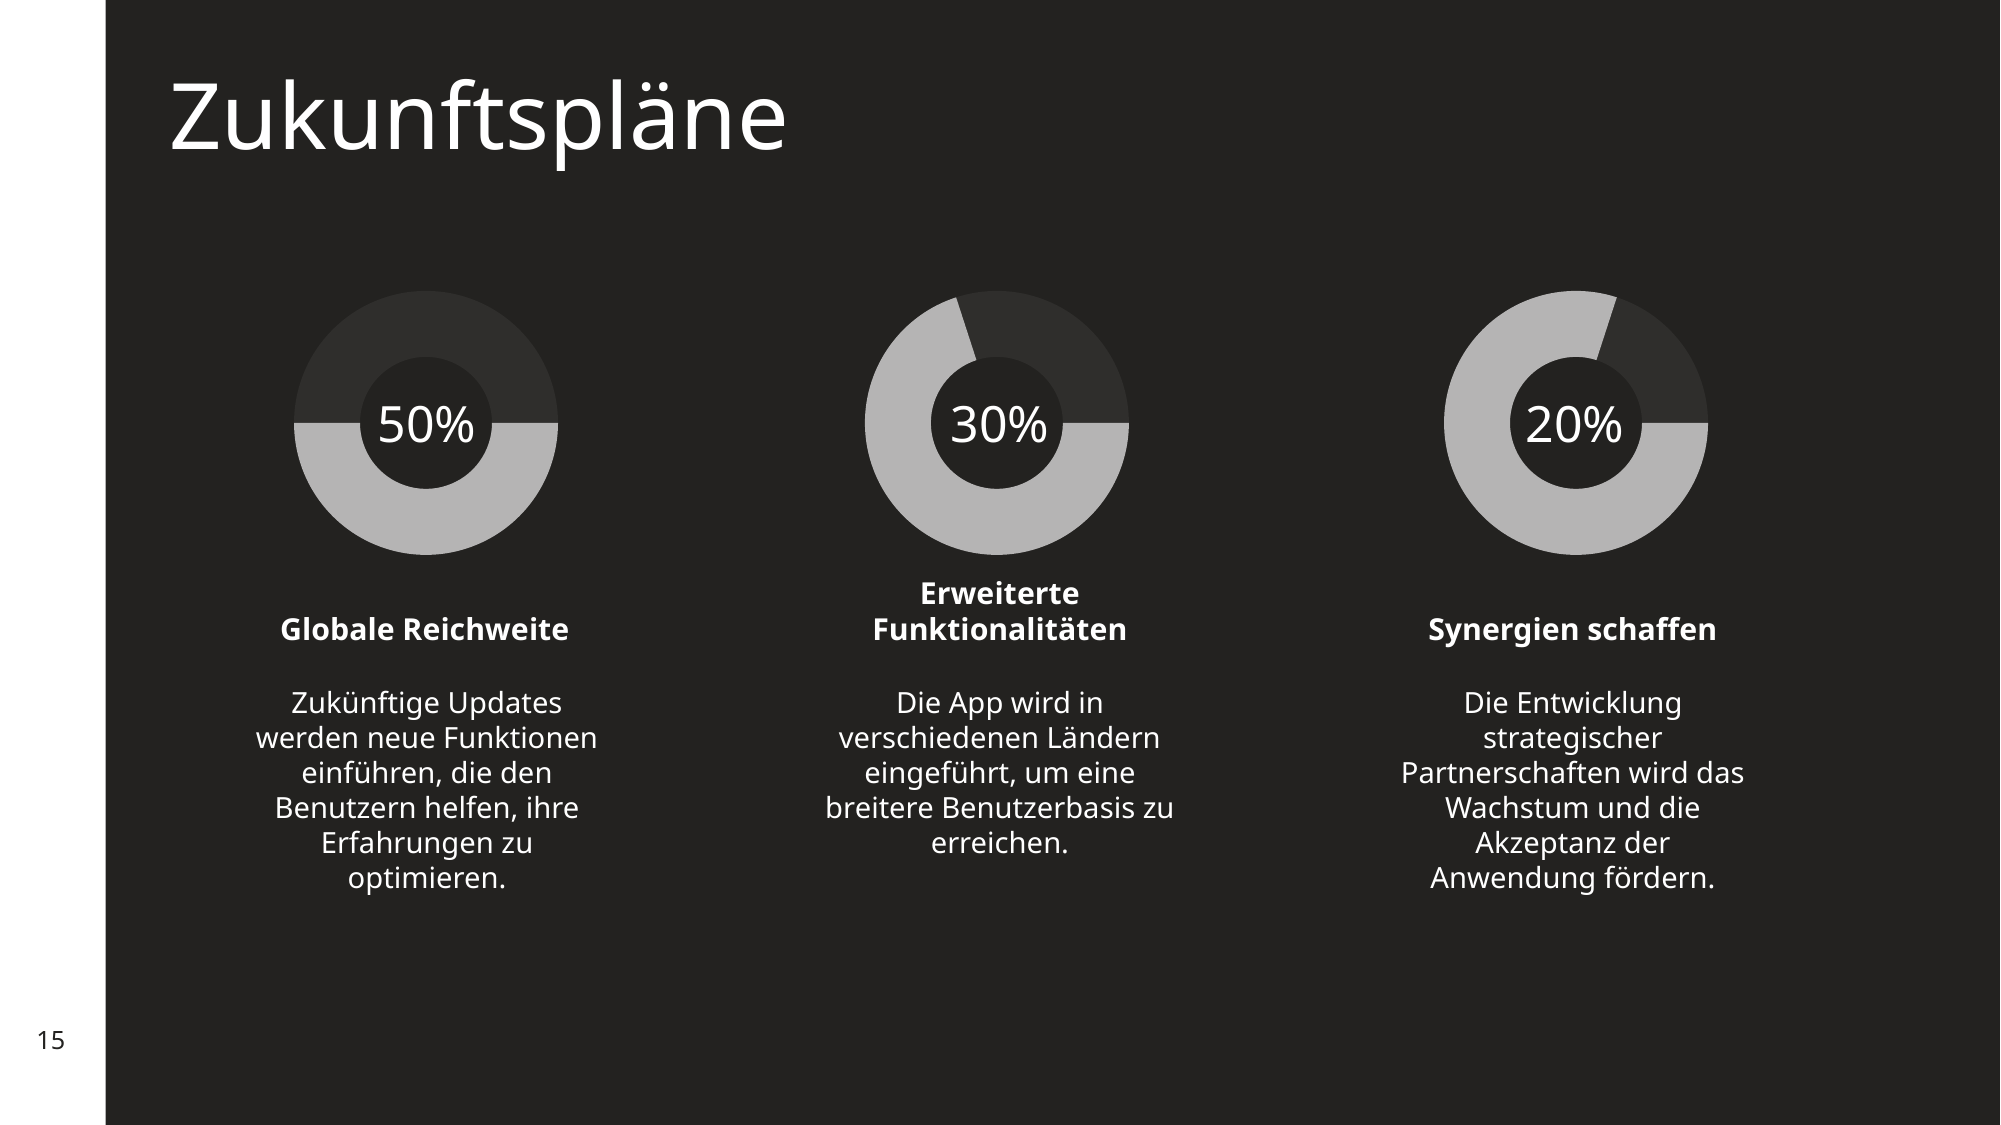

Zukunftspläne
### Chart
| Category | |
|---|---|
| Neue Funktionen | 0.5 |
| None | 0.5 |
### Chart
| Category | |
|---|---|
| Markterweiterung | 0.3 |
| None | 0.7 |
### Chart
| Category | |
|---|---|
| Partnerschaften | 0.2 |
| None | 0.8 |50%
30%
20%
Erweiterte Funktionalitäten
Globale Reichweite
Synergien schaffen
Zukünftige Updates werden neue Funktionen einführen, die den Benutzern helfen, ihre Erfahrungen zu optimieren.
Die App wird in verschiedenen Ländern eingeführt, um eine breitere Benutzerbasis zu erreichen.
Die Entwicklung strategischer Partnerschaften wird das Wachstum und die Akzeptanz der Anwendung fördern.